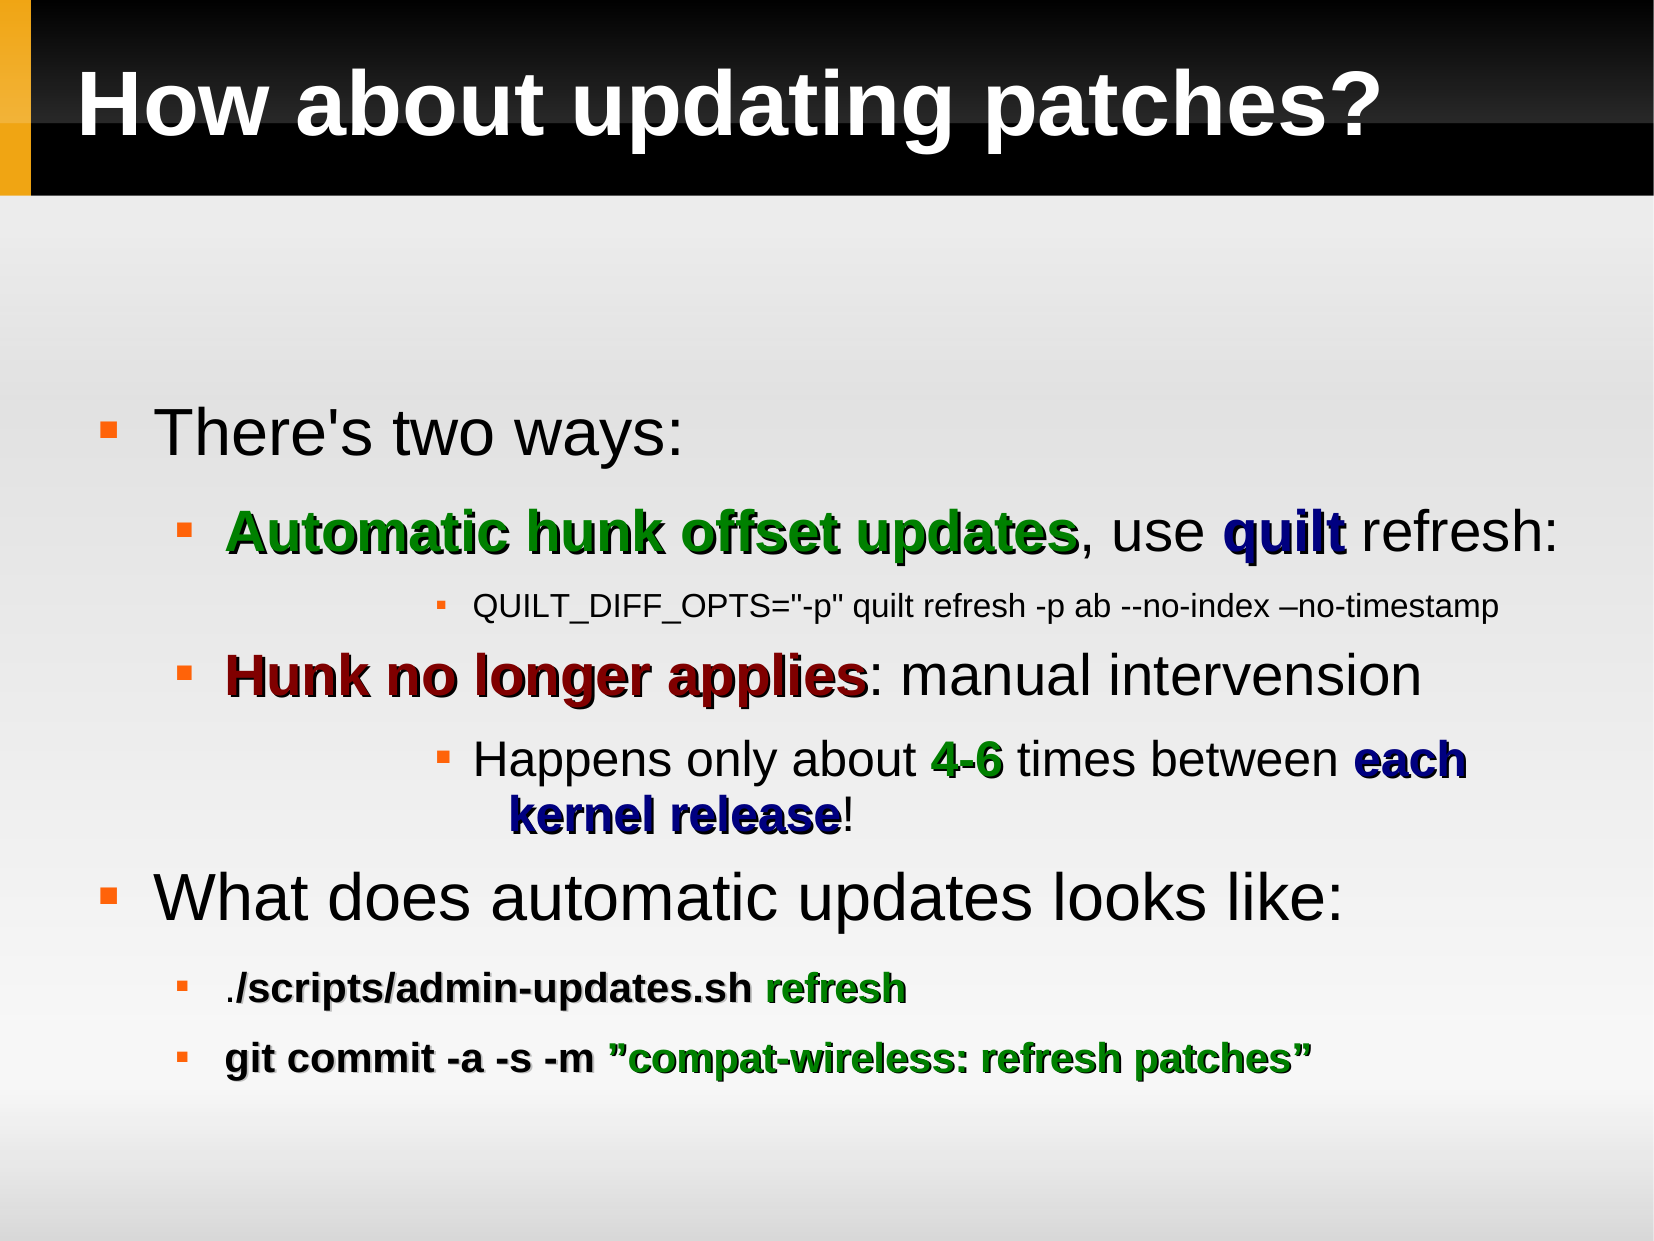

# How about updating patches?
There's two ways:
Automatic hunk offset updates, use quilt refresh:
QUILT_DIFF_OPTS="-p" quilt refresh -p ab --no-index –no-timestamp
Hunk no longer applies: manual intervension
Happens only about 4-6 times between each kernel release!
What does automatic updates looks like:
./scripts/admin-updates.sh refresh
git commit -a -s -m ”compat-wireless: refresh patches”